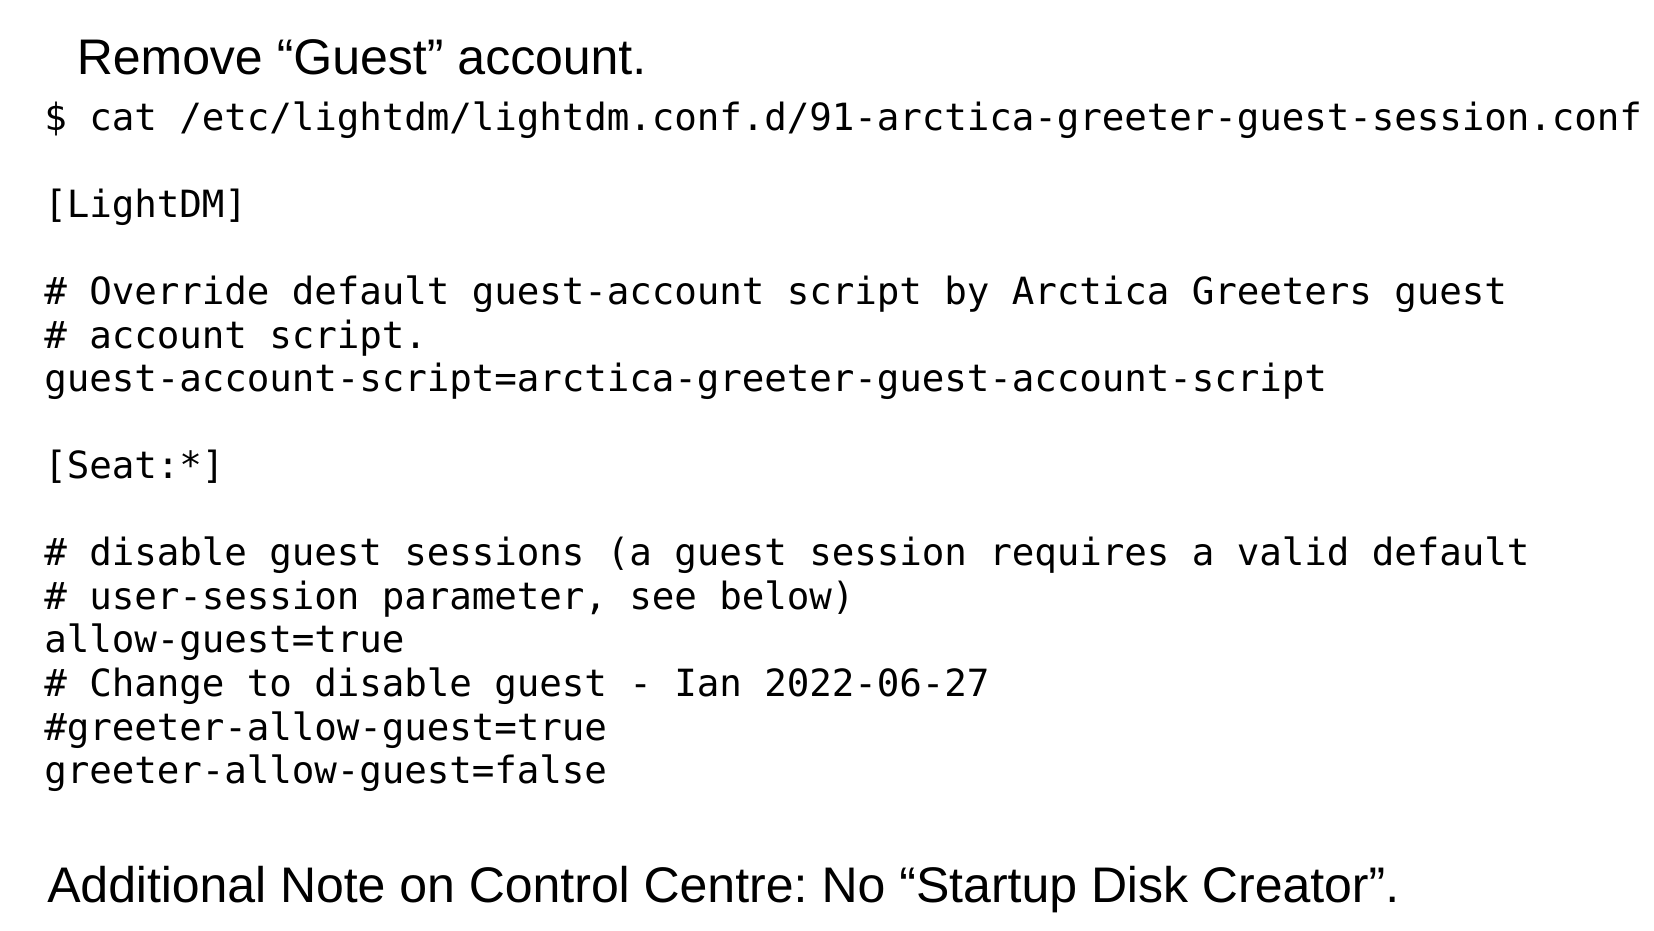

# Remove “Guest” account.
$ cat /etc/lightdm/lightdm.conf.d/91-arctica-greeter-guest-session.conf
[LightDM]
# Override default guest-account script by Arctica Greeters guest
# account script.
guest-account-script=arctica-greeter-guest-account-script
[Seat:*]
# disable guest sessions (a guest session requires a valid default
# user-session parameter, see below)
allow-guest=true
# Change to disable guest - Ian 2022-06-27
#greeter-allow-guest=true
greeter-allow-guest=false
Additional Note on Control Centre: No “Startup Disk Creator”.